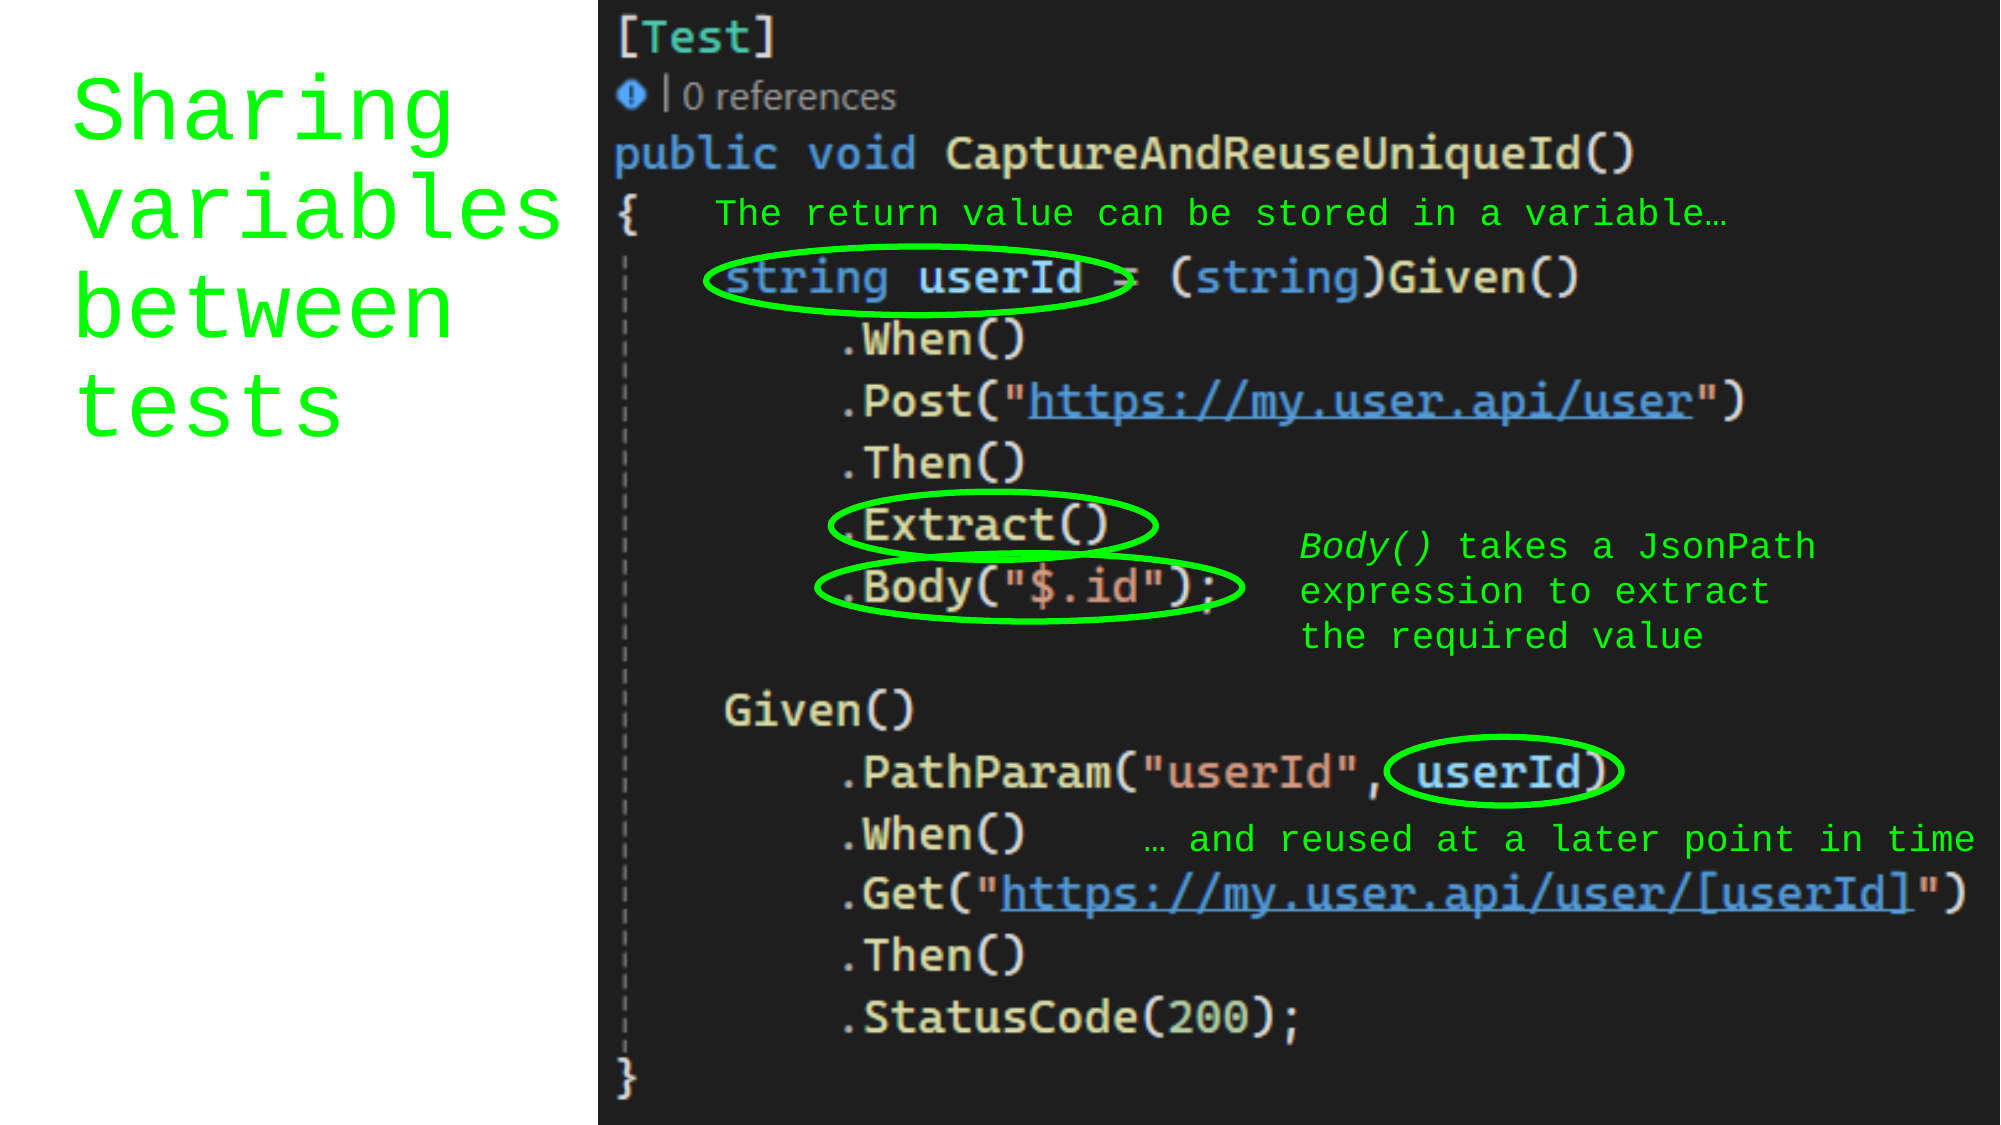

# Sharing variables between tests
The return value can be stored in a variable…
Body() takes a JsonPath expression to extract the required value
… and reused at a later point in time